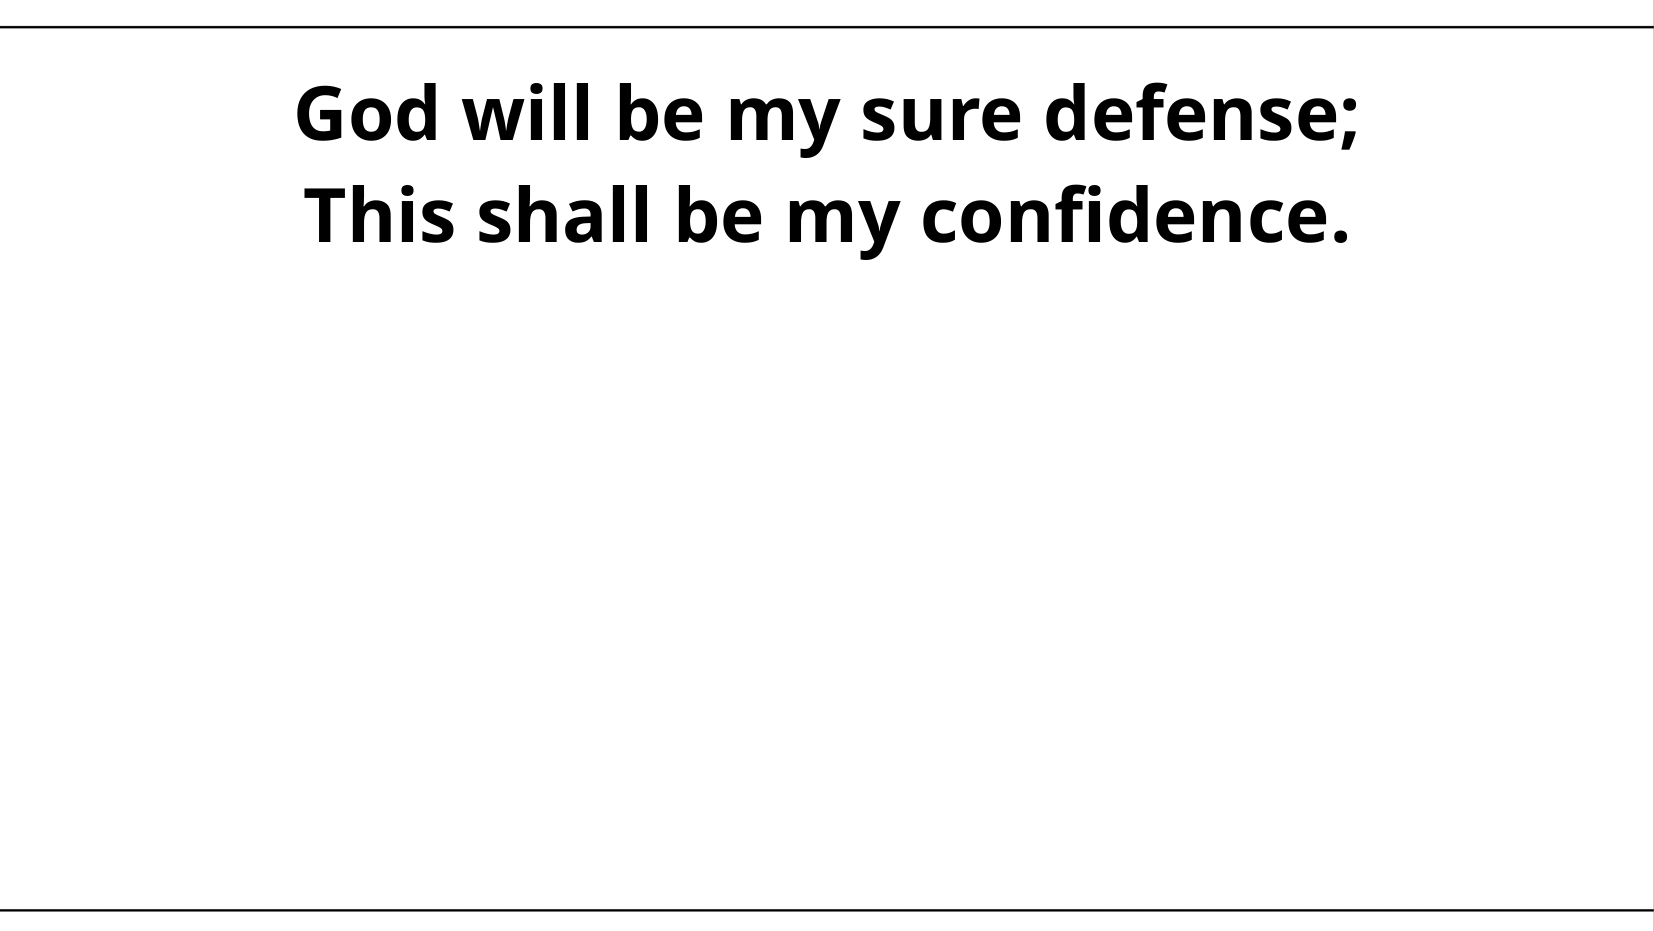

God will be my sure defense;
This shall be my confidence.